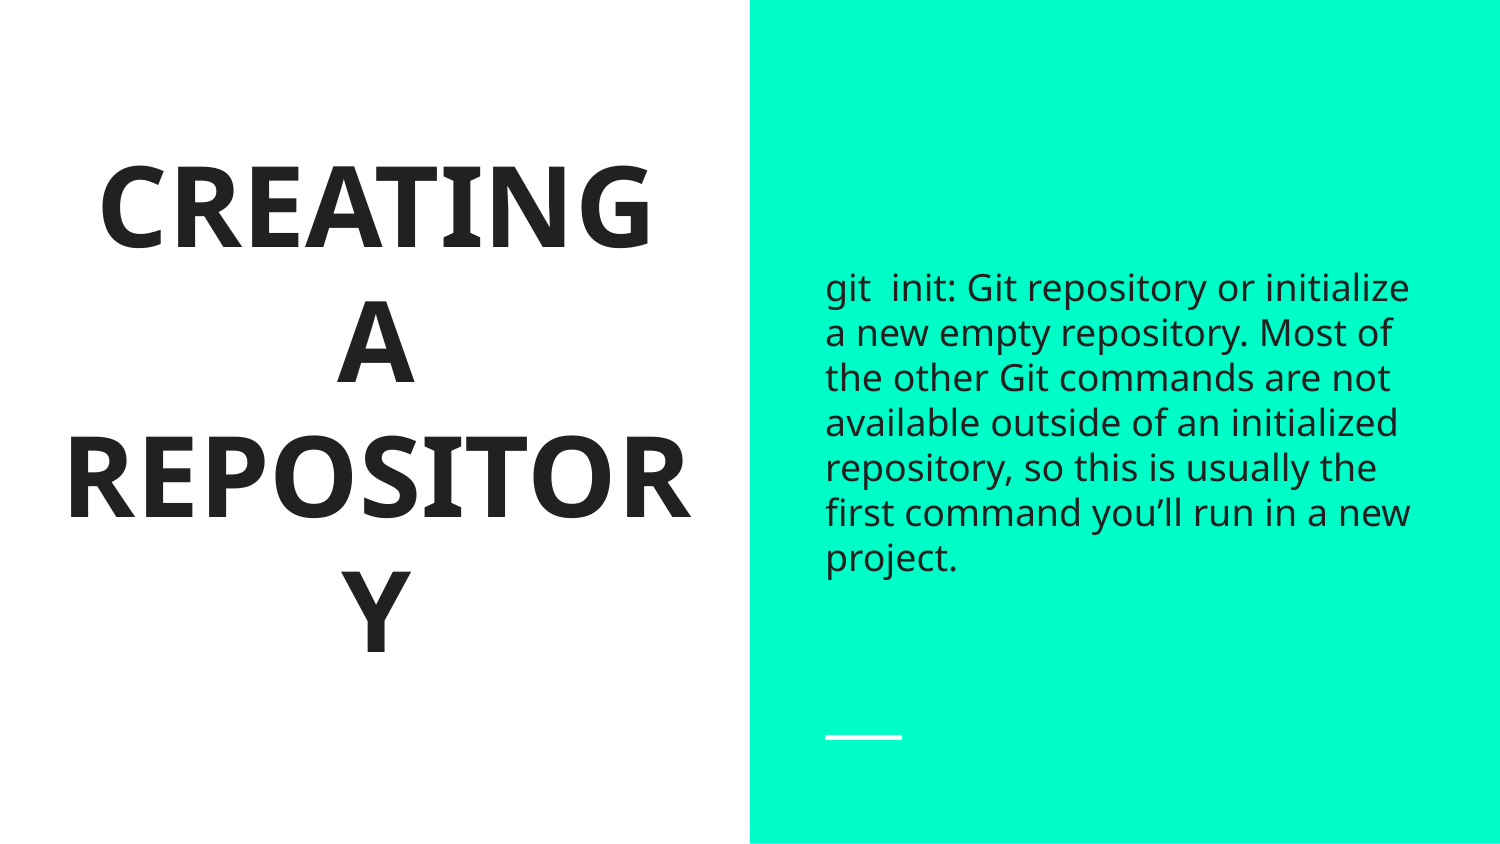

git init: Git repository or initialize a new empty repository. Most of the other Git commands are not available outside of an initialized repository, so this is usually the first command you’ll run in a new project.
# CREATING A REPOSITORY